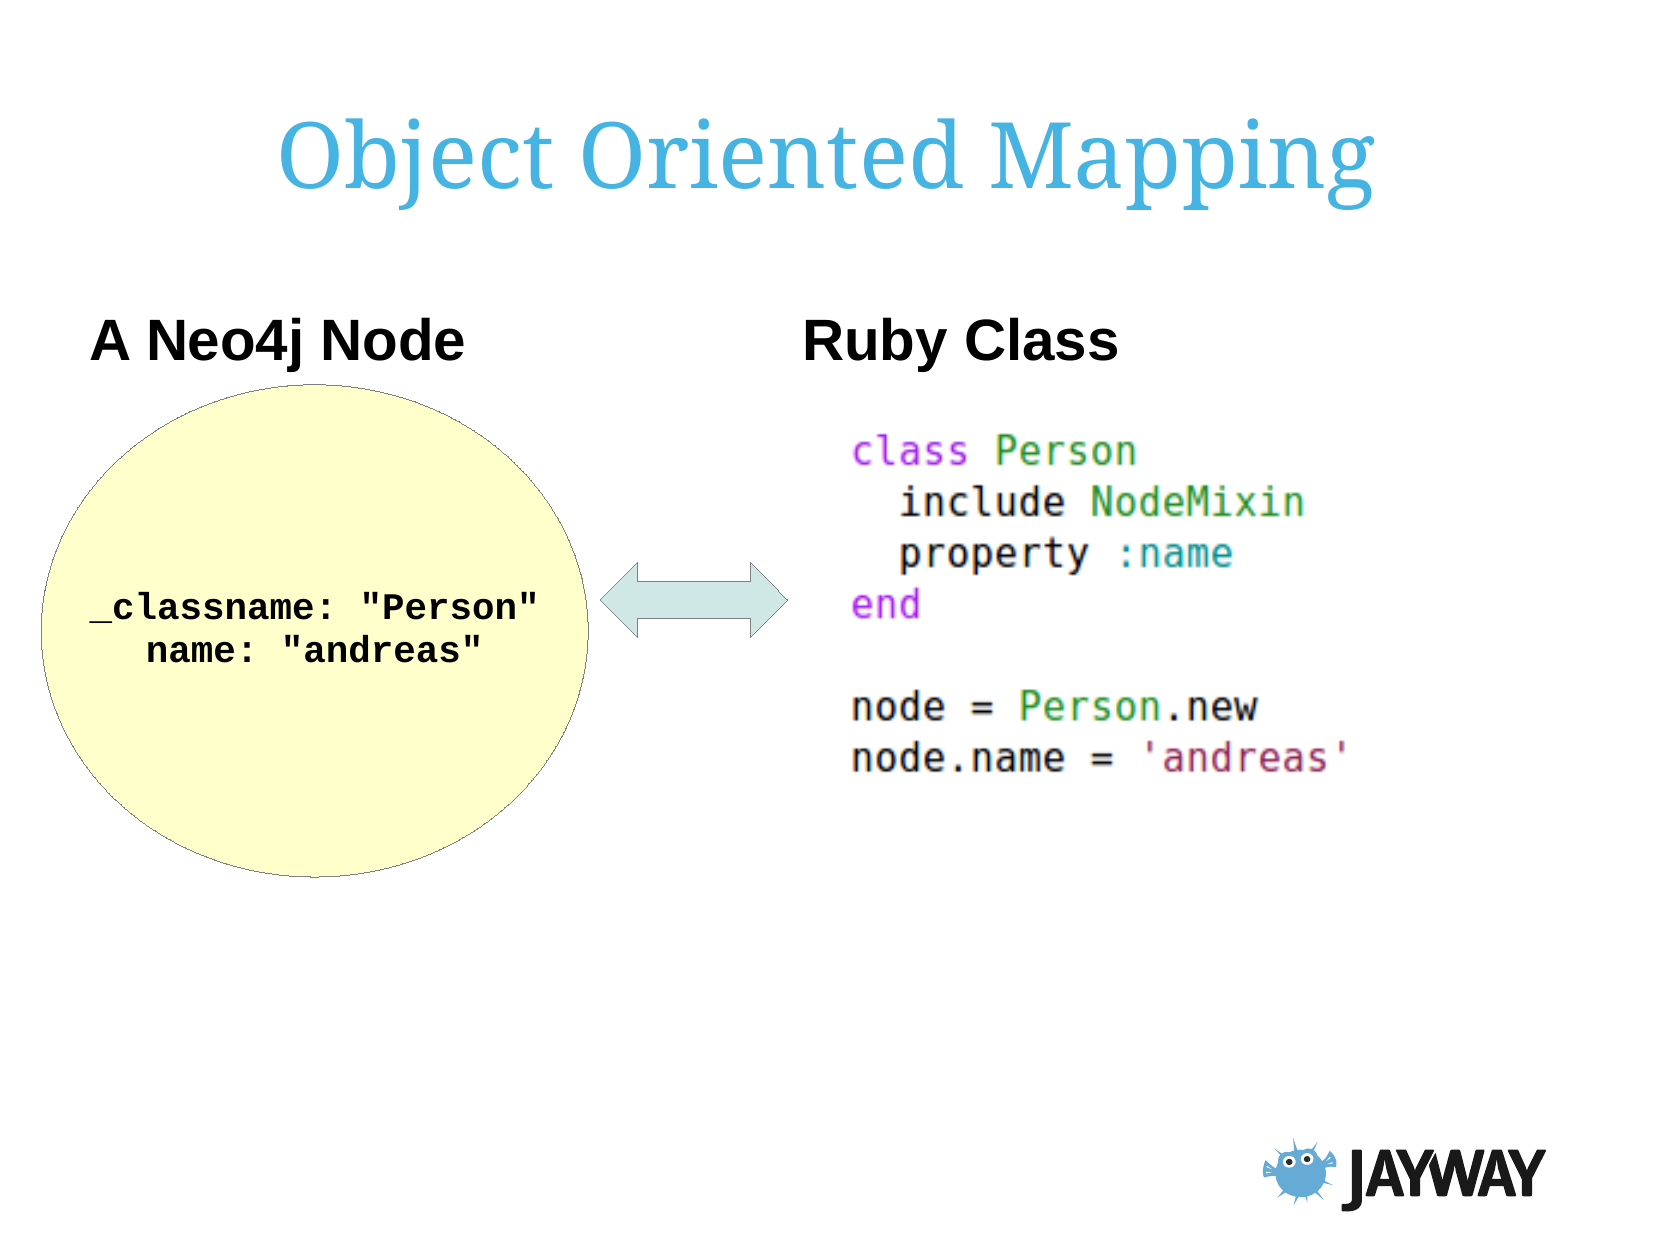

# Object Oriented Mapping
Ruby Class
A Neo4j Node
_classname: "Person"
name: "andreas"